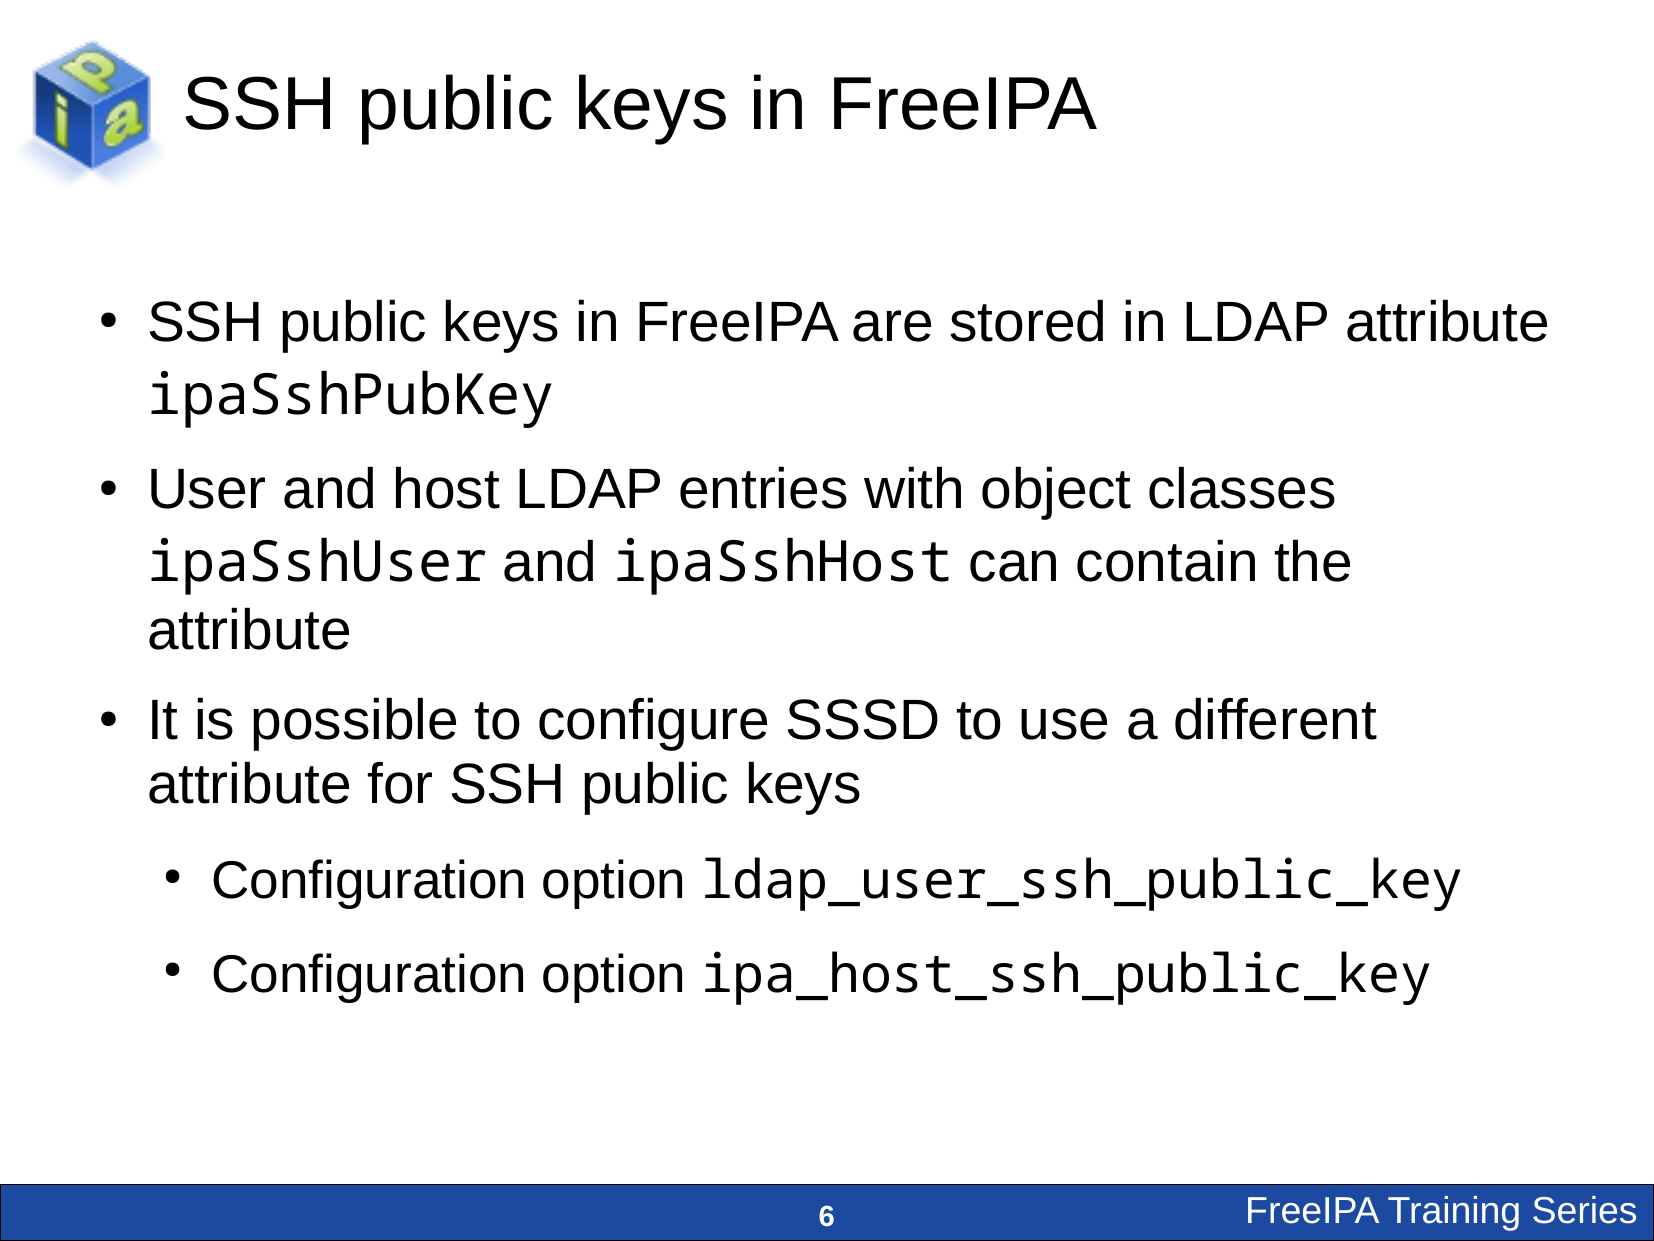

# SSH public keys in FreeIPA
SSH public keys in FreeIPA are stored in LDAP attribute ipaSshPubKey
User and host LDAP entries with object classes ipaSshUser and ipaSshHost can contain the attribute
It is possible to configure SSSD to use a different attribute for SSH public keys
Configuration option ldap_user_ssh_public_key
Configuration option ipa_host_ssh_public_key
6